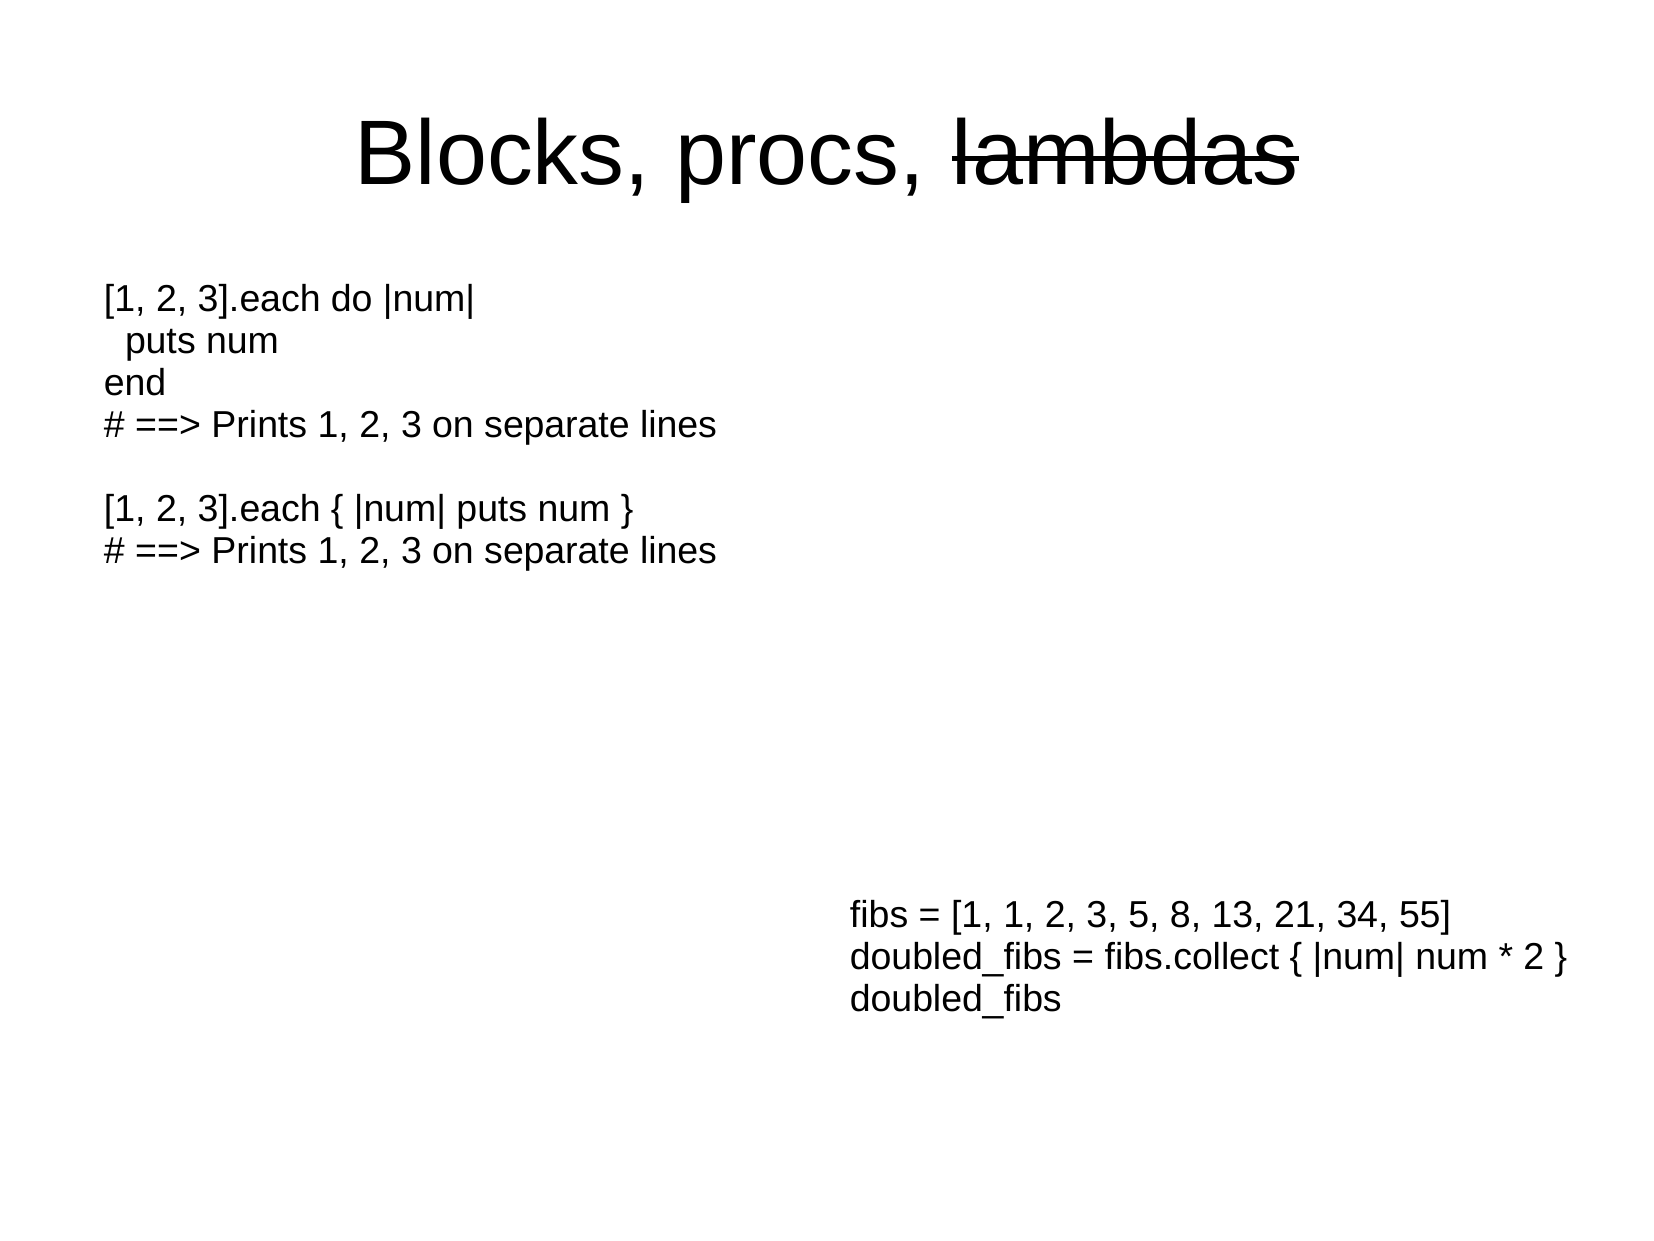

# Blocks, procs, lambdas
[1, 2, 3].each do |num|
 puts num
end
# ==> Prints 1, 2, 3 on separate lines
[1, 2, 3].each { |num| puts num }
# ==> Prints 1, 2, 3 on separate lines
fibs = [1, 1, 2, 3, 5, 8, 13, 21, 34, 55]
doubled_fibs = fibs.collect { |num| num * 2 }
doubled_fibs